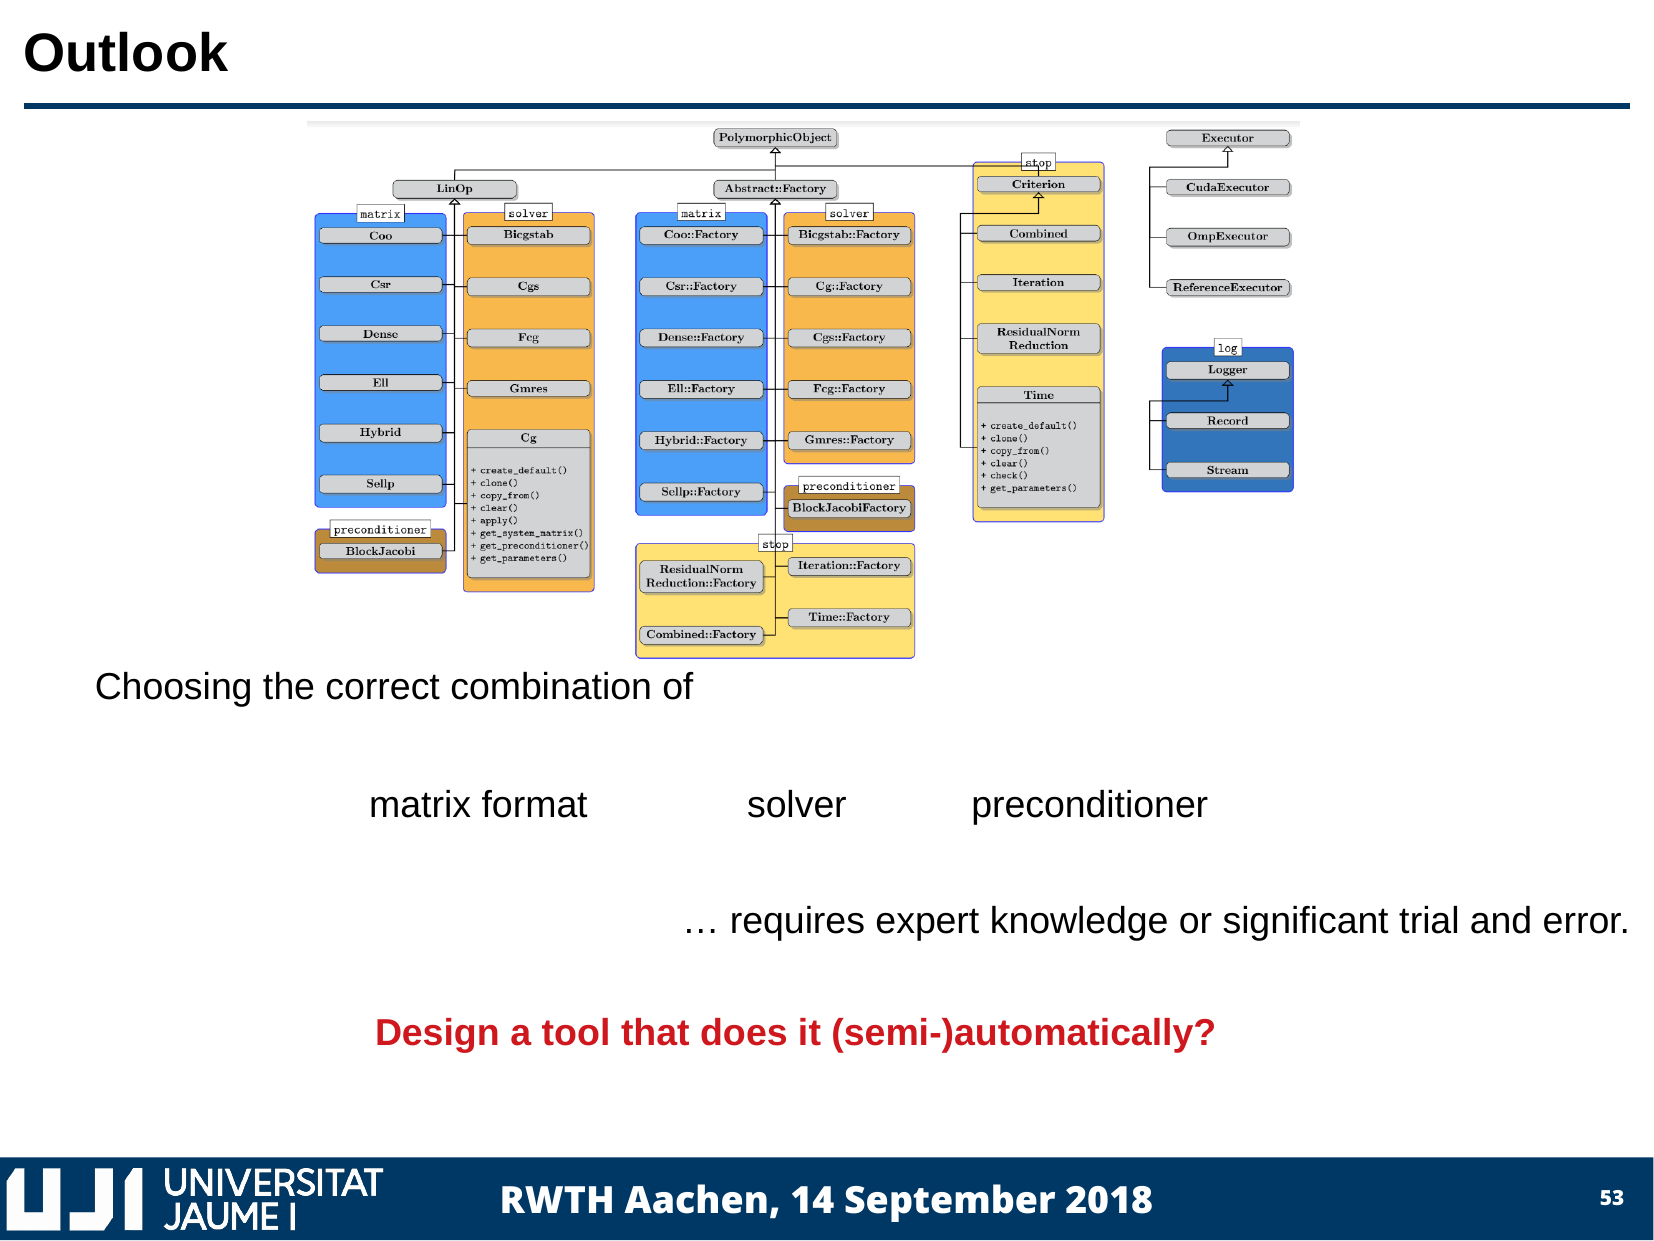

# Outlook
Choosing the correct combination of
matrix format
solver
preconditioner
… requires expert knowledge or significant trial and error.
Design a tool that does it (semi-)automatically?
RWTH Aachen, 14 September 2018
53